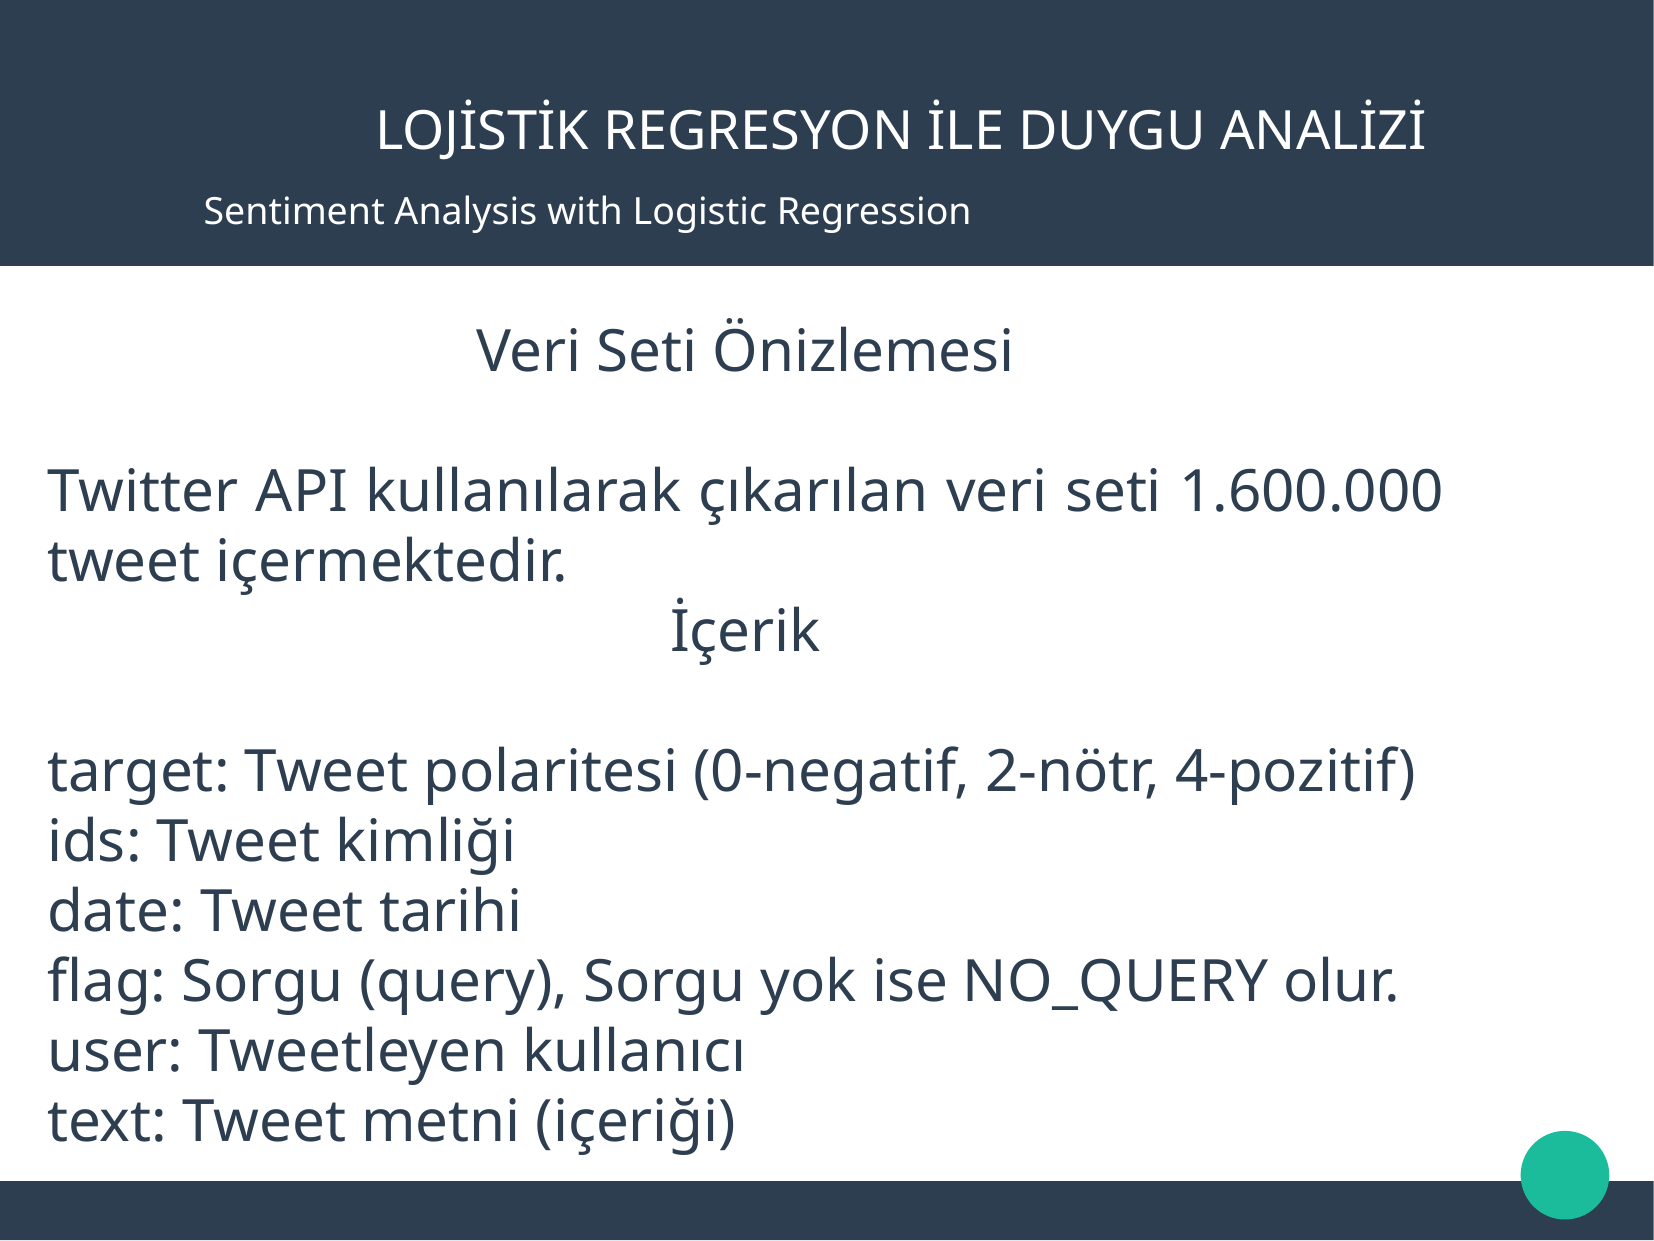

# LOJİSTİK REGRESYON İLE DUYGU ANALİZİ
Sentiment Analysis with Logistic Regression
Veri Seti Önizlemesi
Twitter API kullanılarak çıkarılan veri seti 1.600.000 tweet içermektedir.
İçerik
target: Tweet polaritesi (0-negatif, 2-nötr, 4-pozitif)
ids: Tweet kimliği
date: Tweet tarihi
flag: Sorgu (query), Sorgu yok ise NO_QUERY olur.
user: Tweetleyen kullanıcı
text: Tweet metni (içeriği)